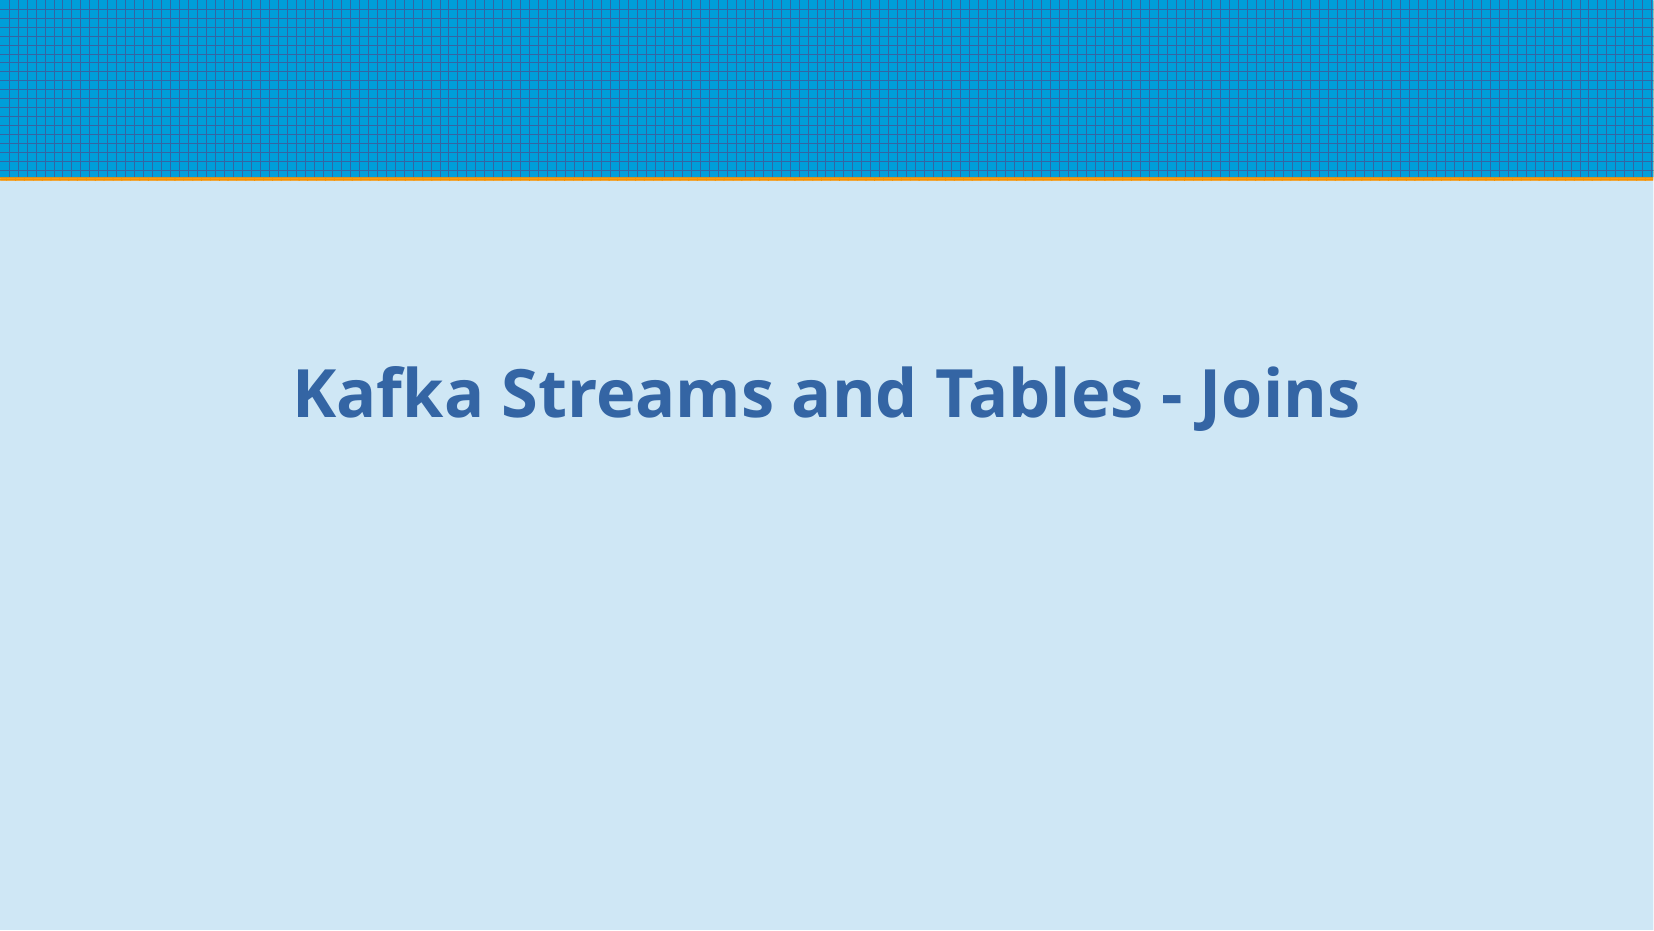

# Kafka Streams and Tables - Joins